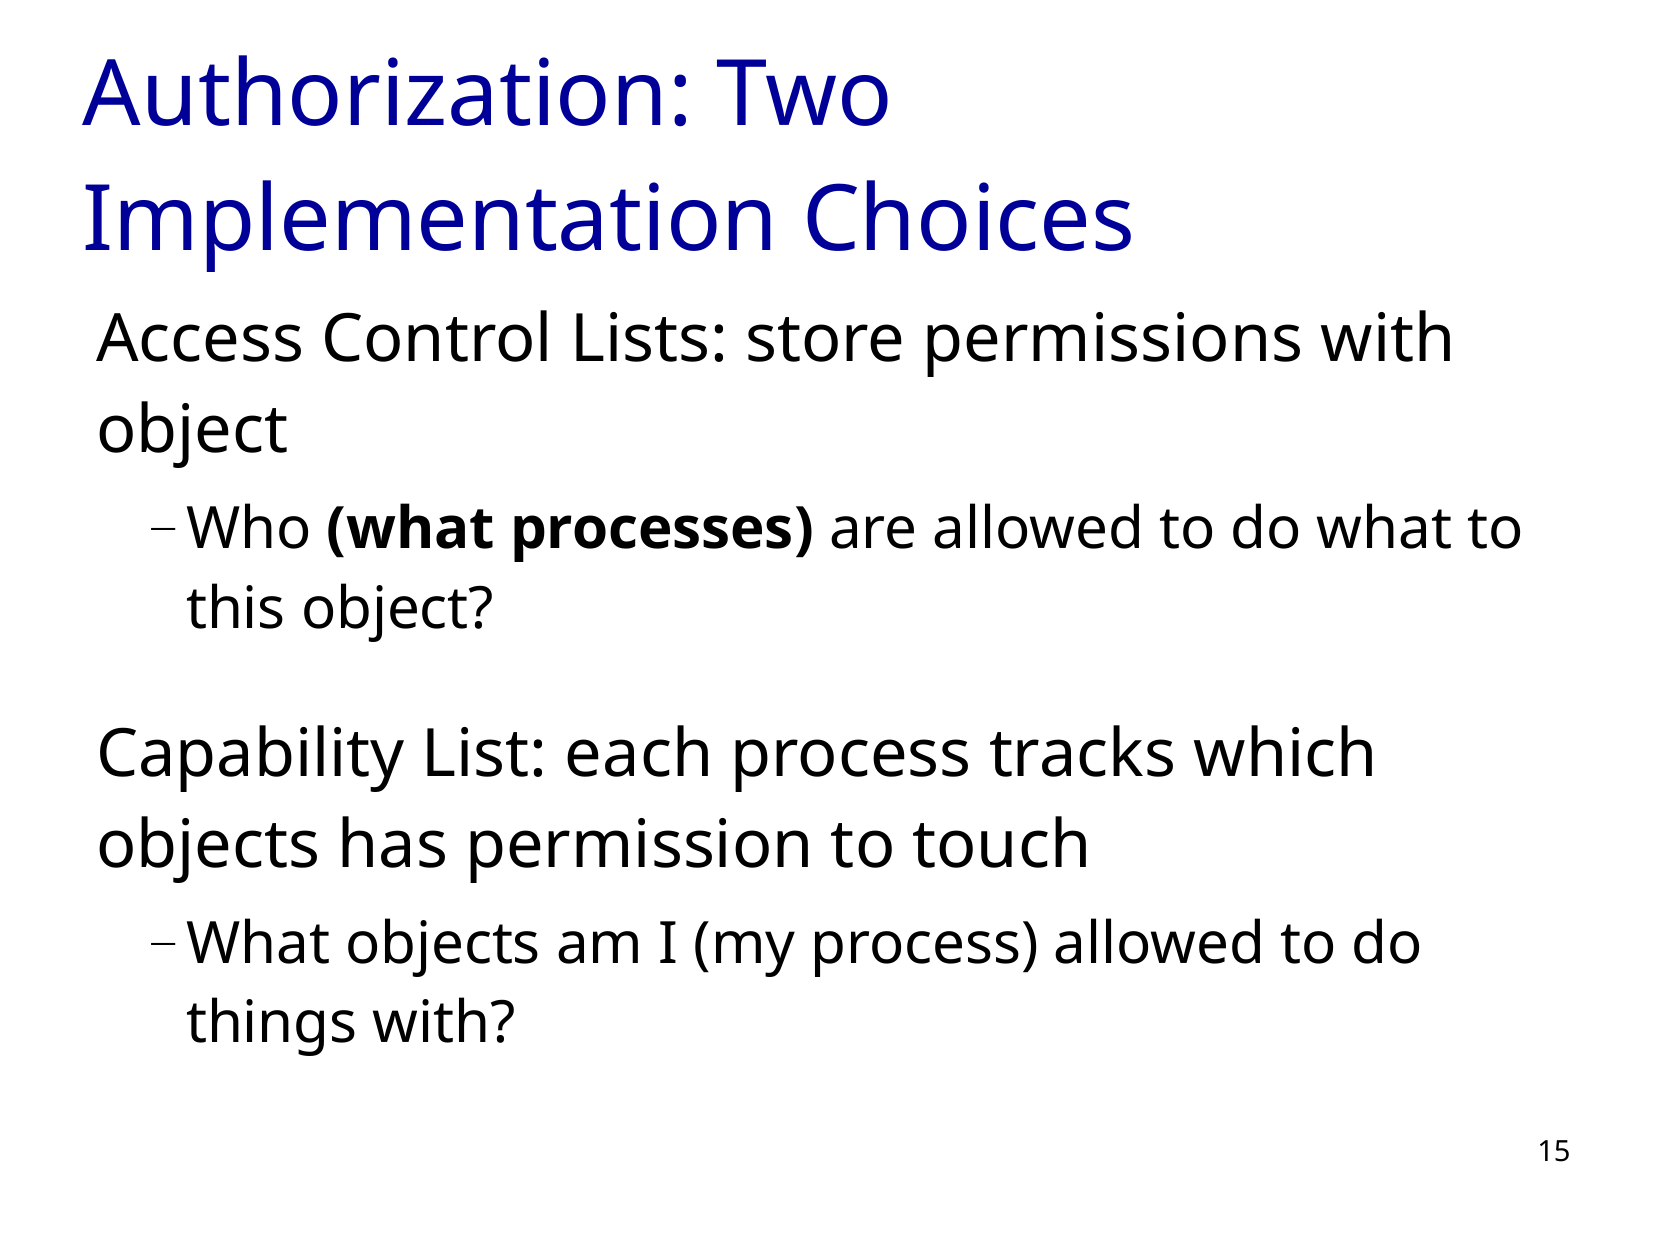

# Authorization: Two Implementation Choices
Access Control Lists: store permissions with object
Who (what processes) are allowed to do what to this object?
Capability List: each process tracks which objects has permission to touch
What objects am I (my process) allowed to do things with?
15